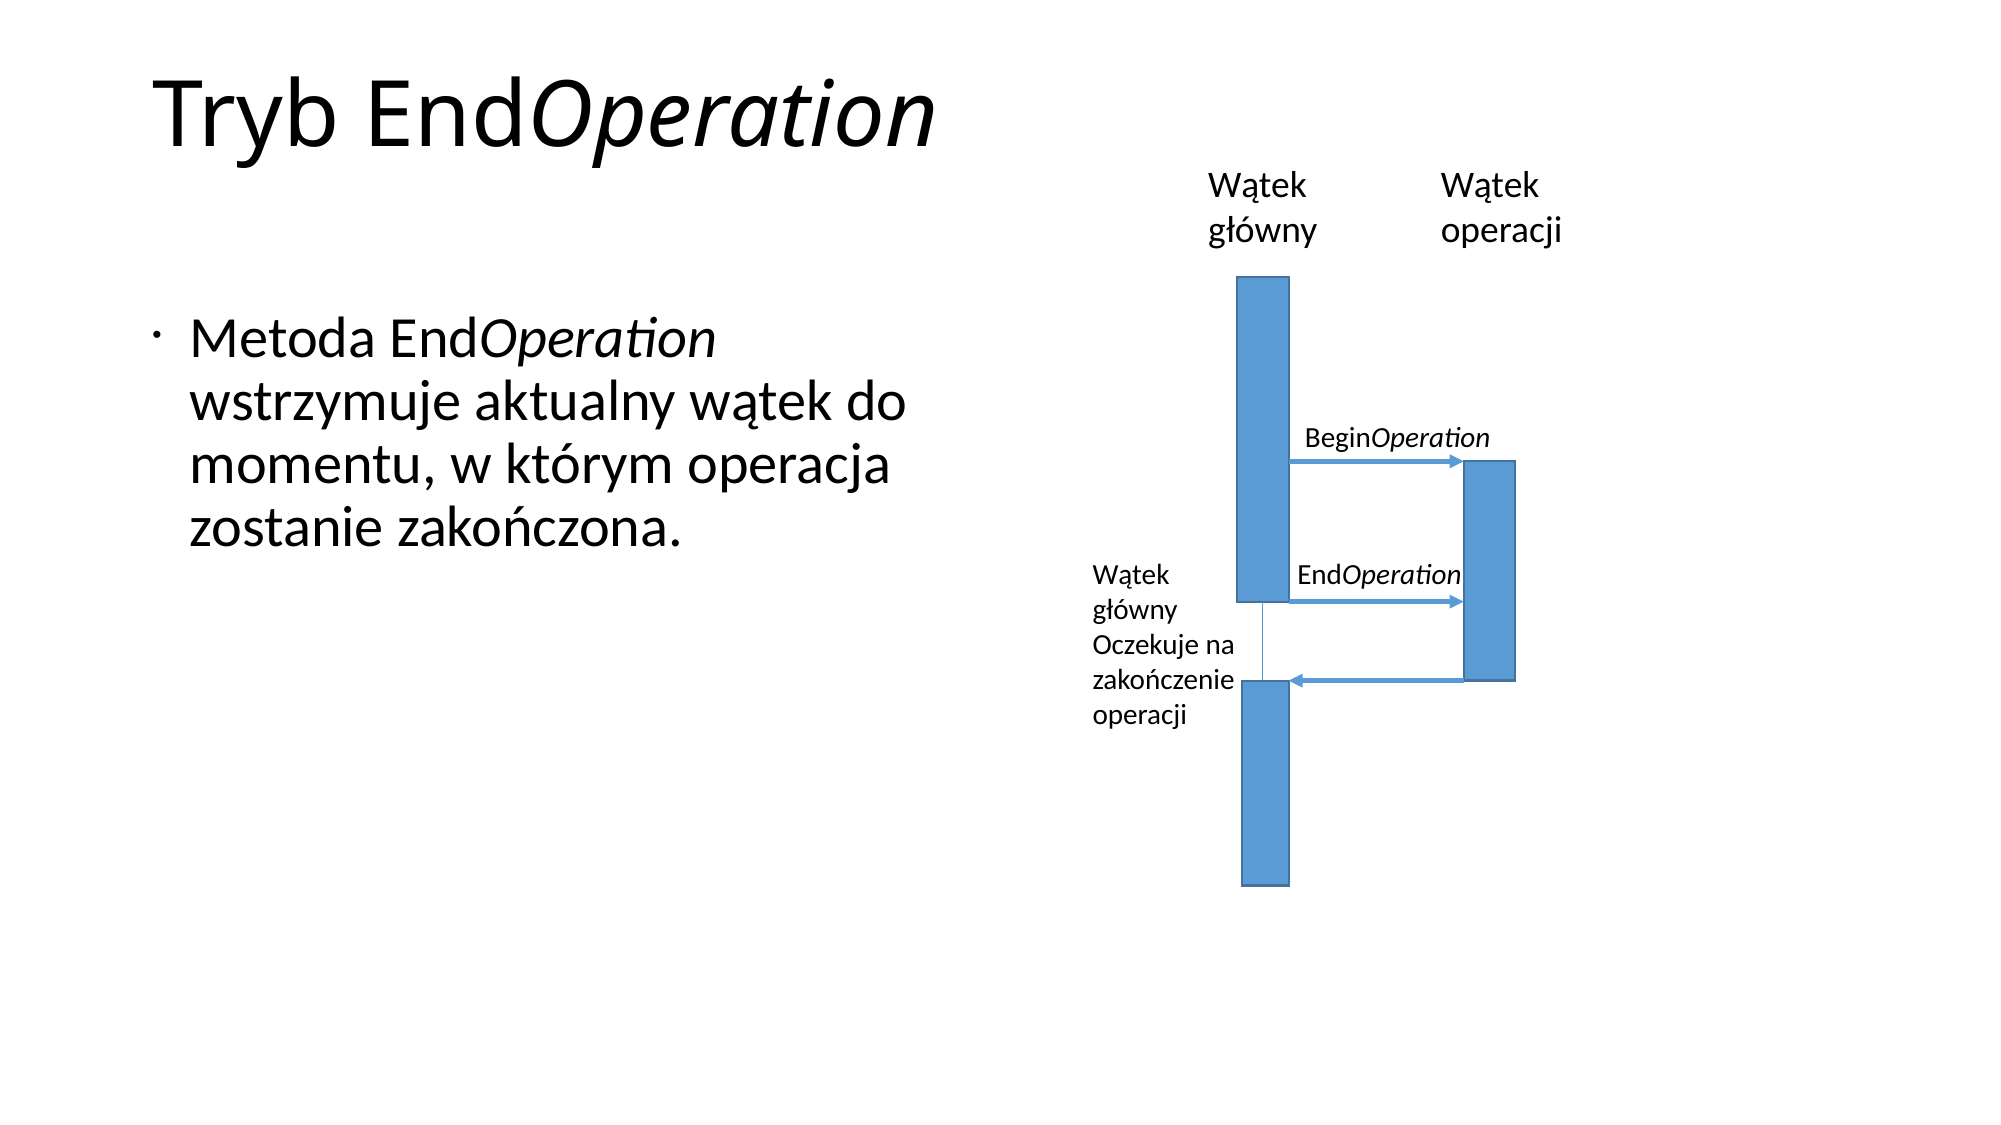

# Tryb EndOperation
Wątek
główny
Wątek operacji
Metoda EndOperation wstrzymuje aktualny wątek do momentu, w którym operacja zostanie zakończona.
BeginOperation
Wątek główny
Oczekuje na zakończenie
operacji
EndOperation